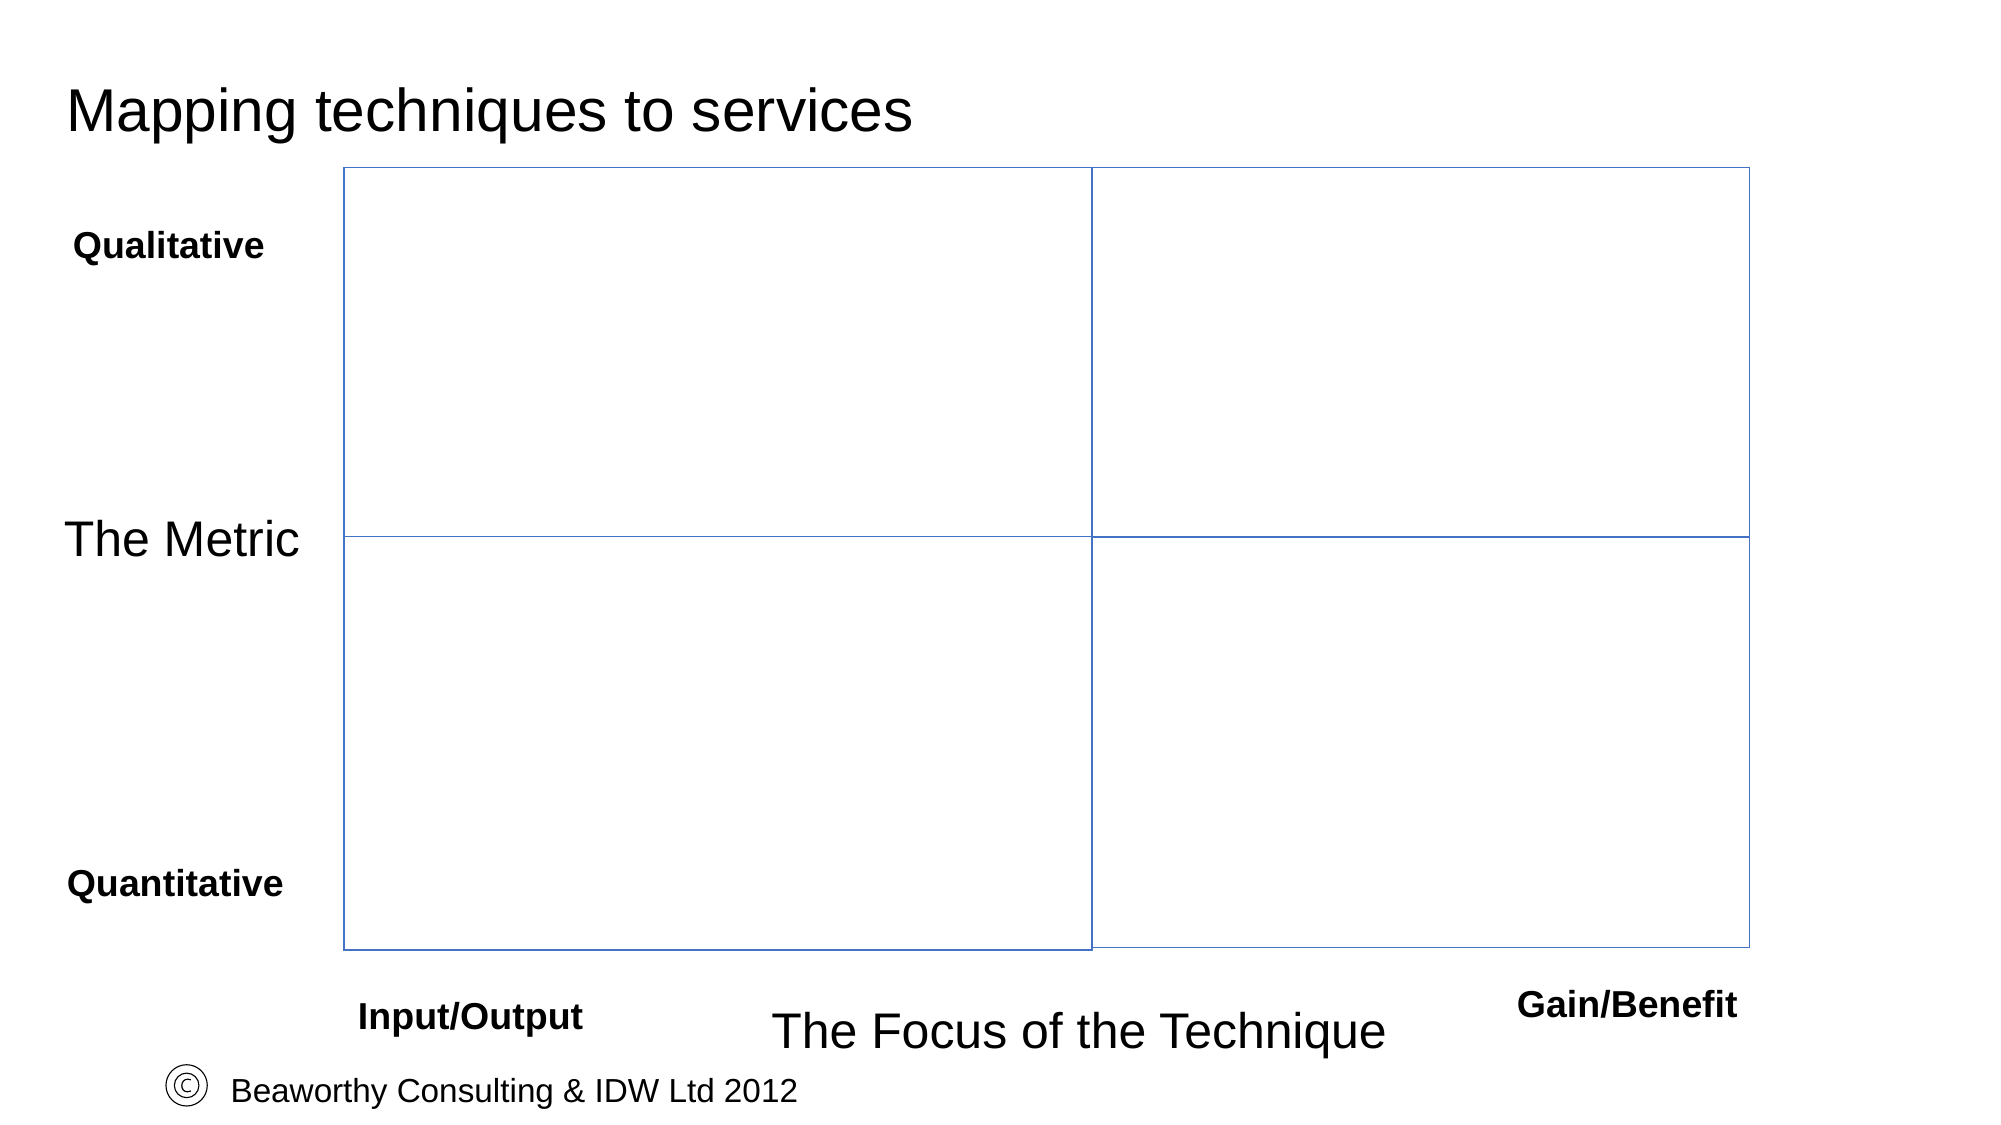

# Mapping techniques to services
 Qualitative
The Metric
 Quantitative
Gain/Benefit
 Input/Output
The Focus of the Technique
 Beaworthy Consulting & IDW Ltd 2012